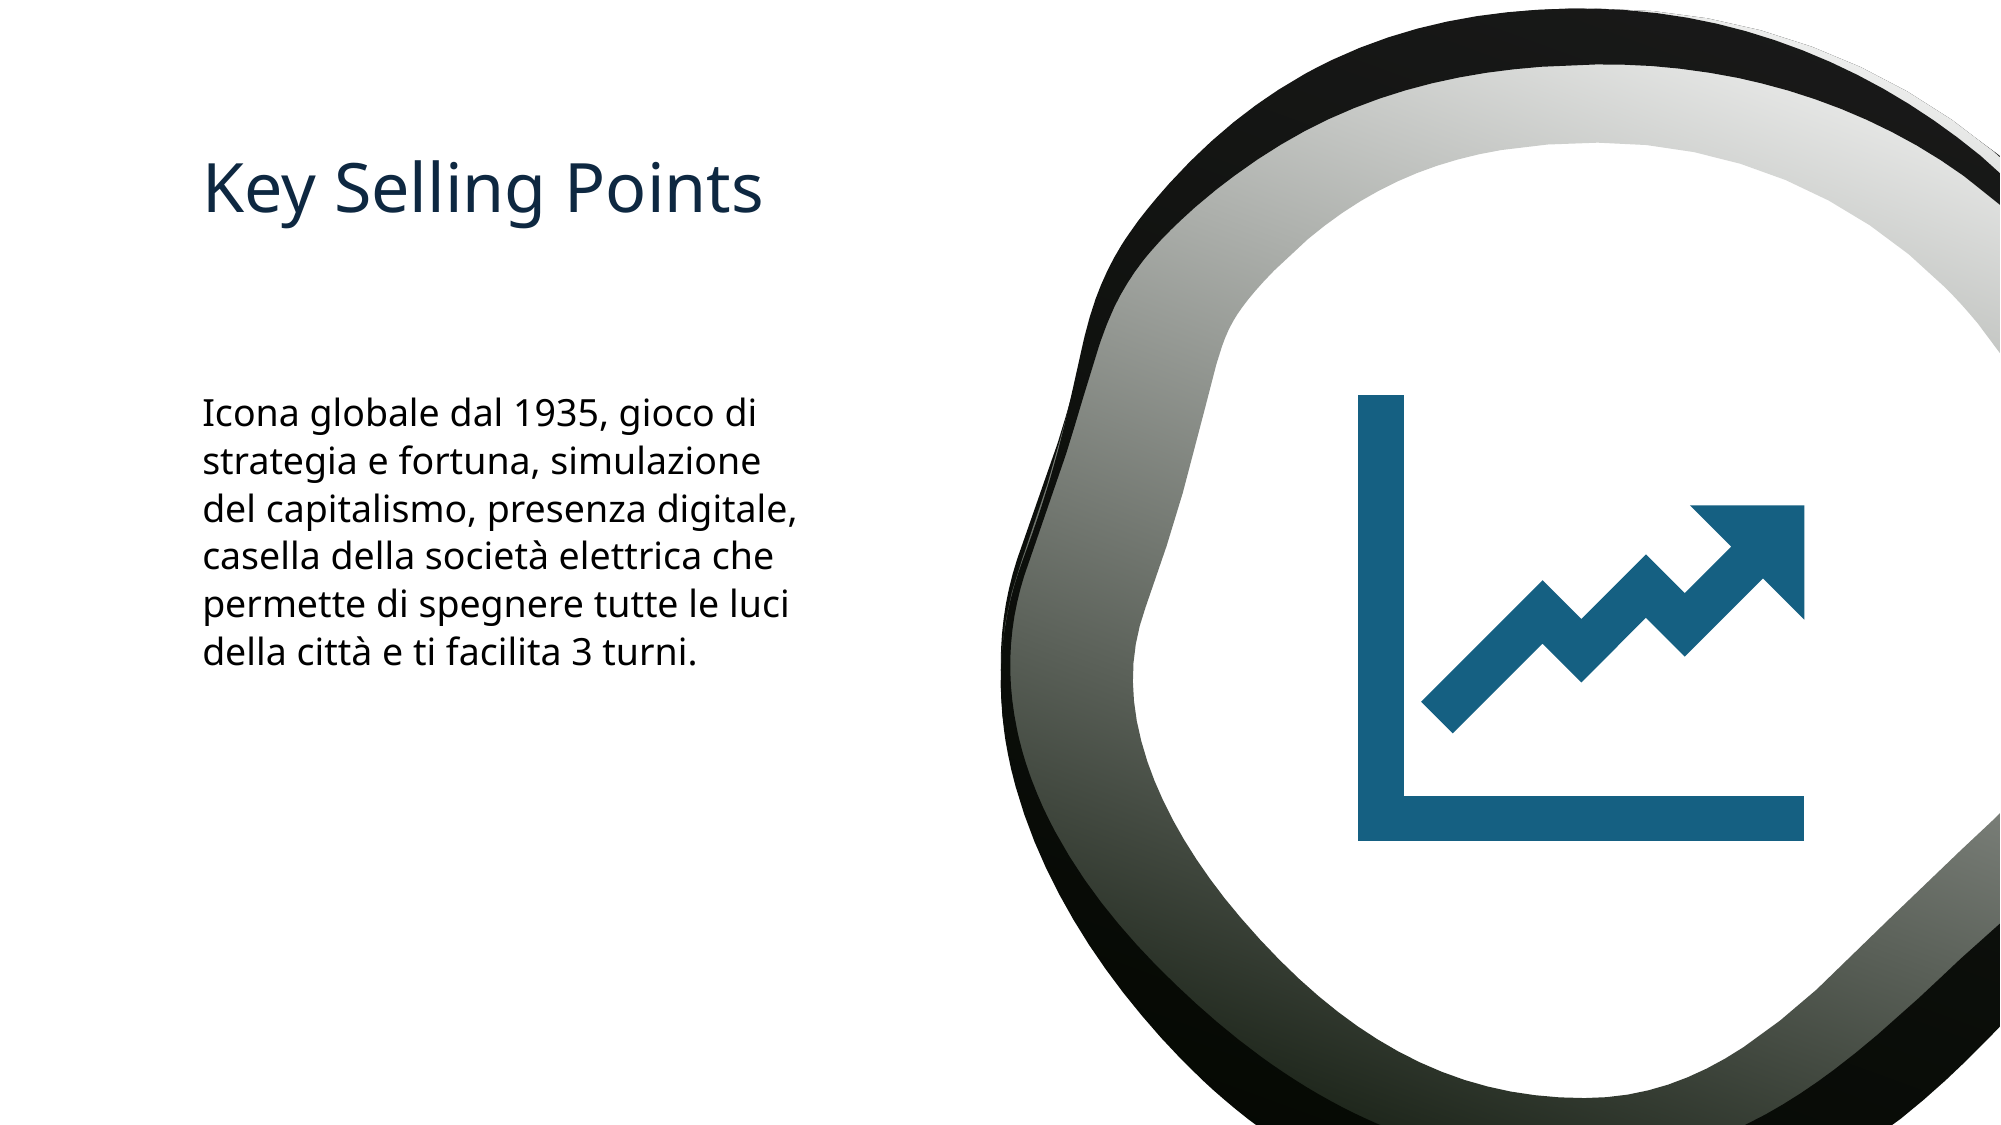

# Key Selling Points
Icona globale dal 1935, gioco di strategia e fortuna, simulazione del capitalismo, presenza digitale, casella della società elettrica che permette di spegnere tutte le luci della città e ti facilita 3 turni.